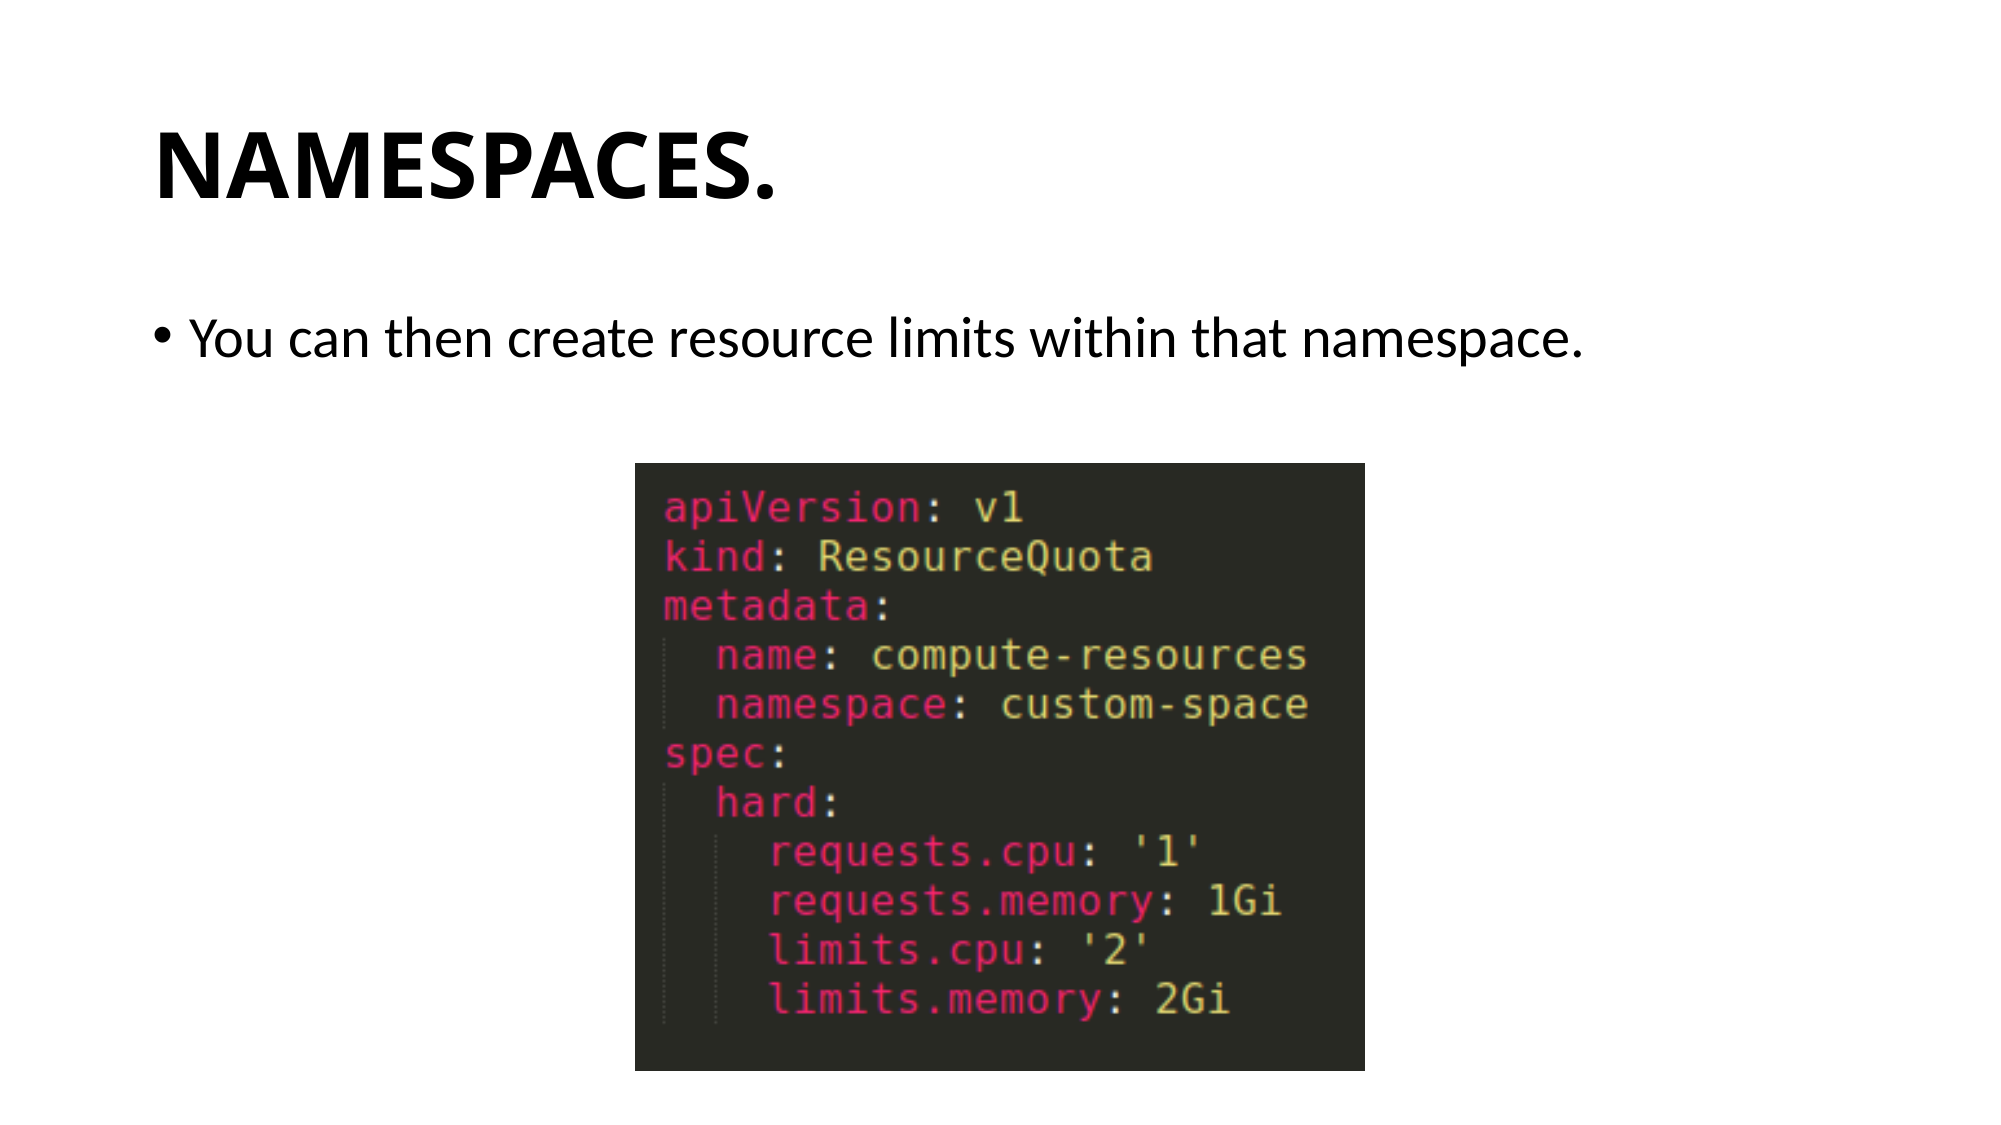

# NAMESPACES.
You can then create resource limits within that namespace.